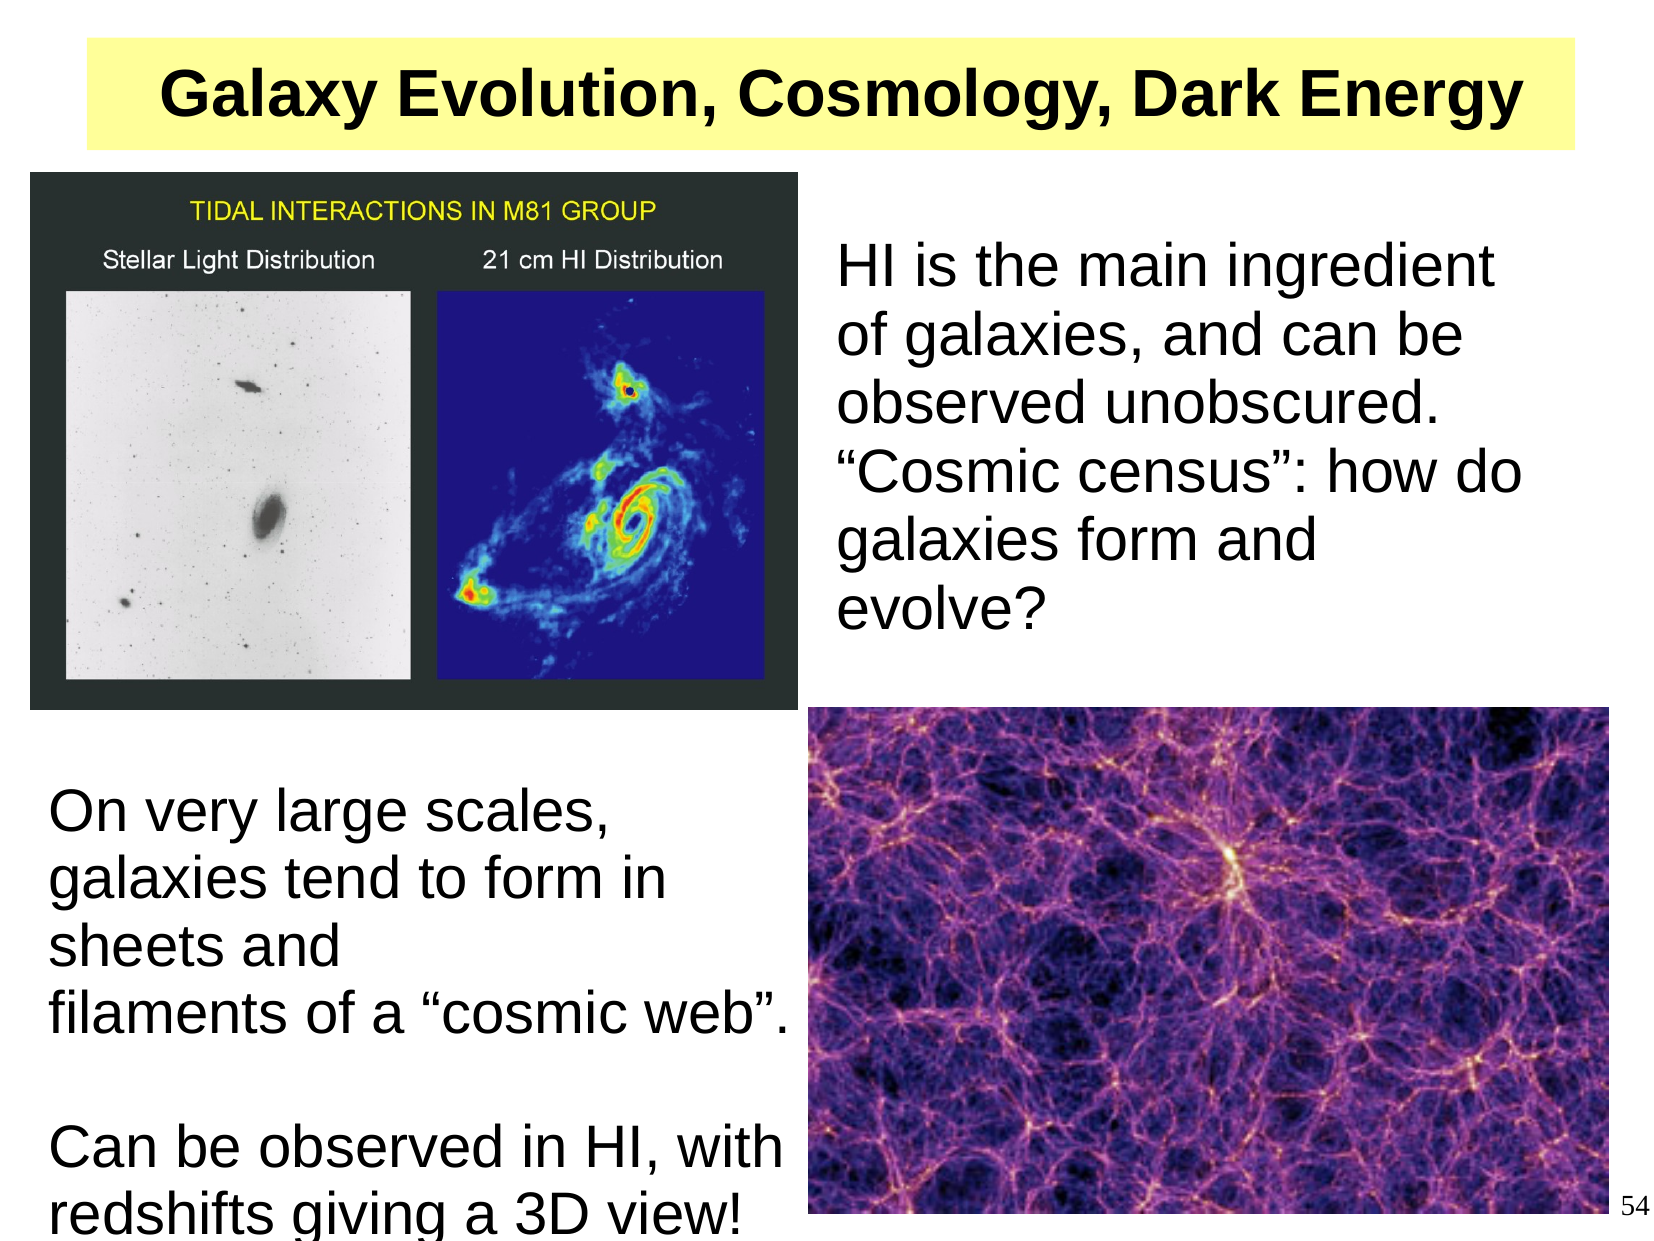

# Galaxy Evolution, Cosmology, Dark Energy
HI is the main ingredient of galaxies, and can be observed unobscured. “Cosmic census”: how do galaxies form and evolve?
On very large scales, galaxies tend to form in sheets and
filaments of a “cosmic web”.
Can be observed in HI, with redshifts giving a 3D view!
54